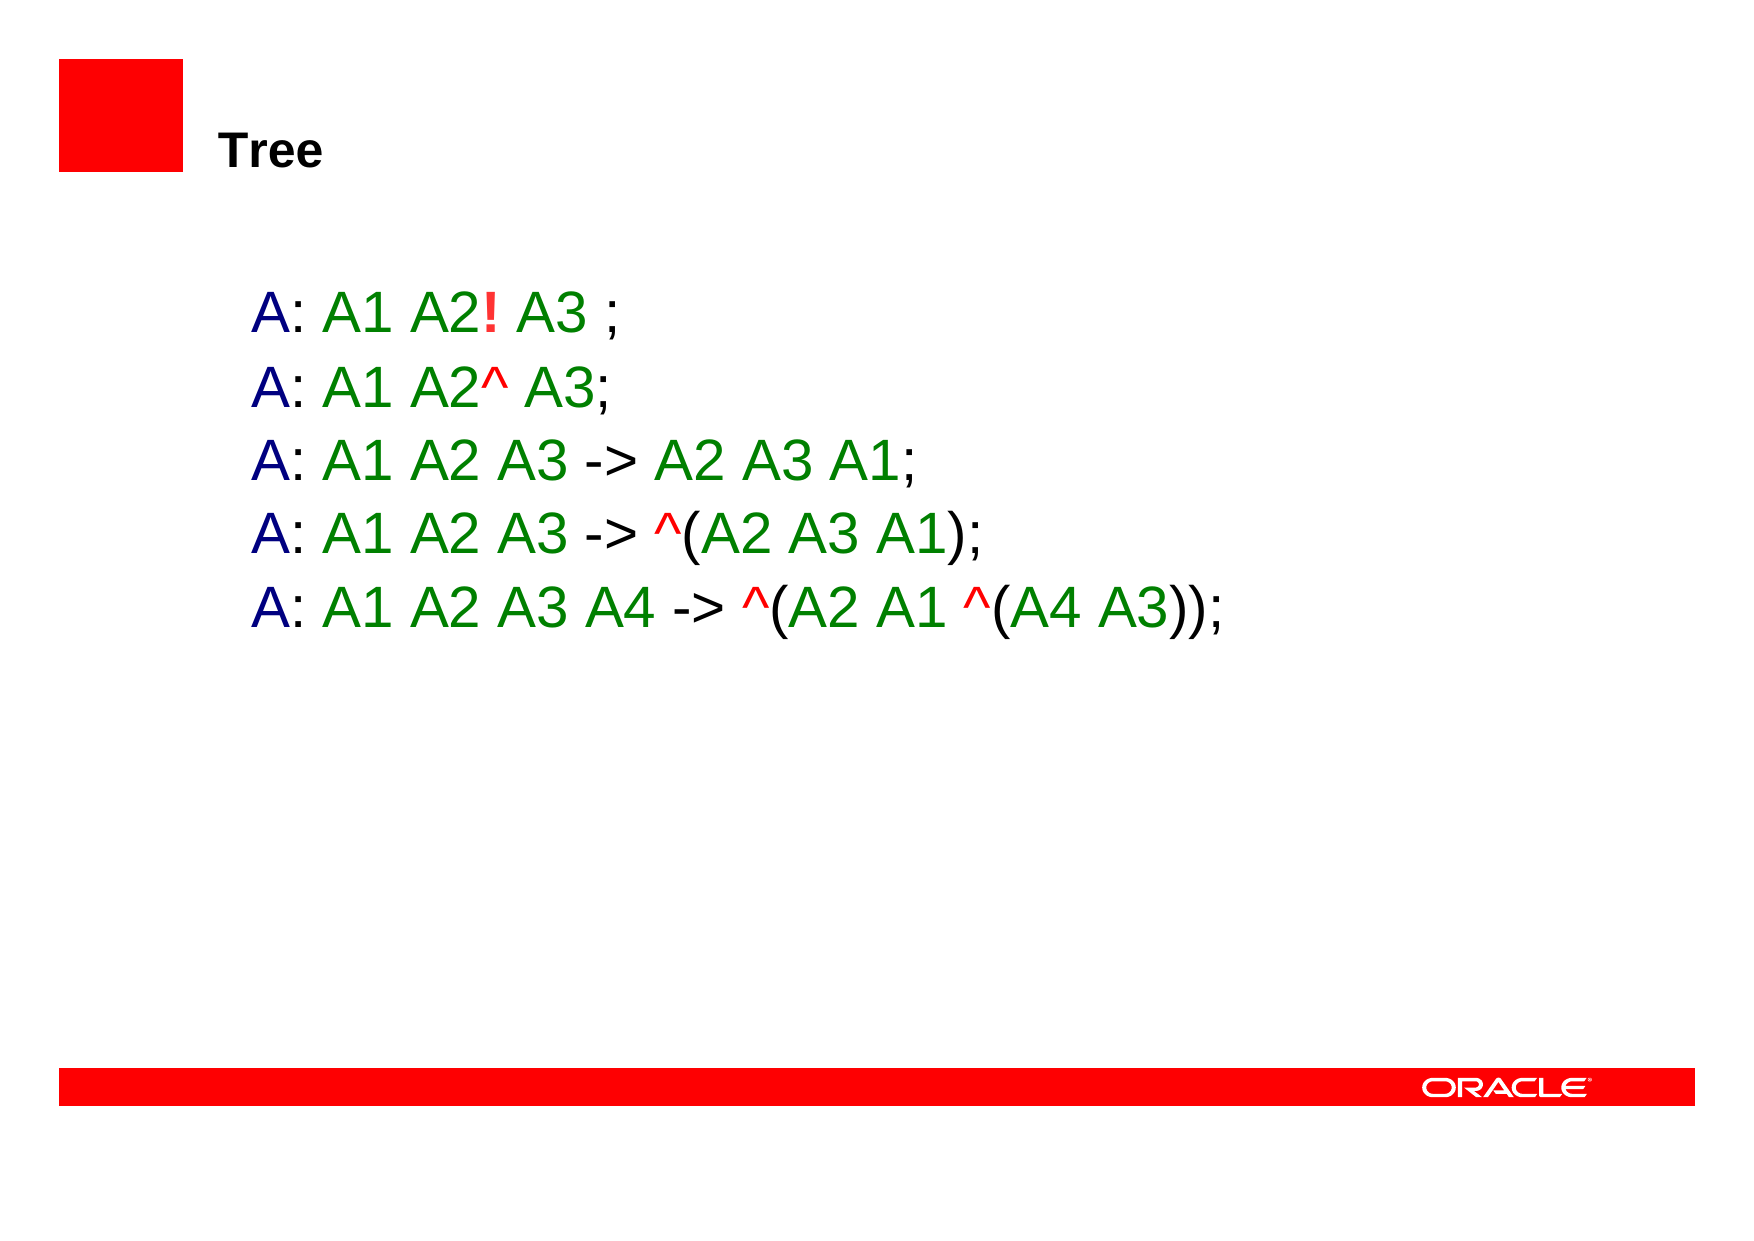

# Tree
A: A1 A2! A3 ;
A: A1 A2^ A3;
A: A1 A2 A3 -> A2 A3 A1;
A: A1 A2 A3 -> ^(A2 A3 A1);
A: A1 A2 A3 A4 -> ^(A2 A1 ^(A4 A3));